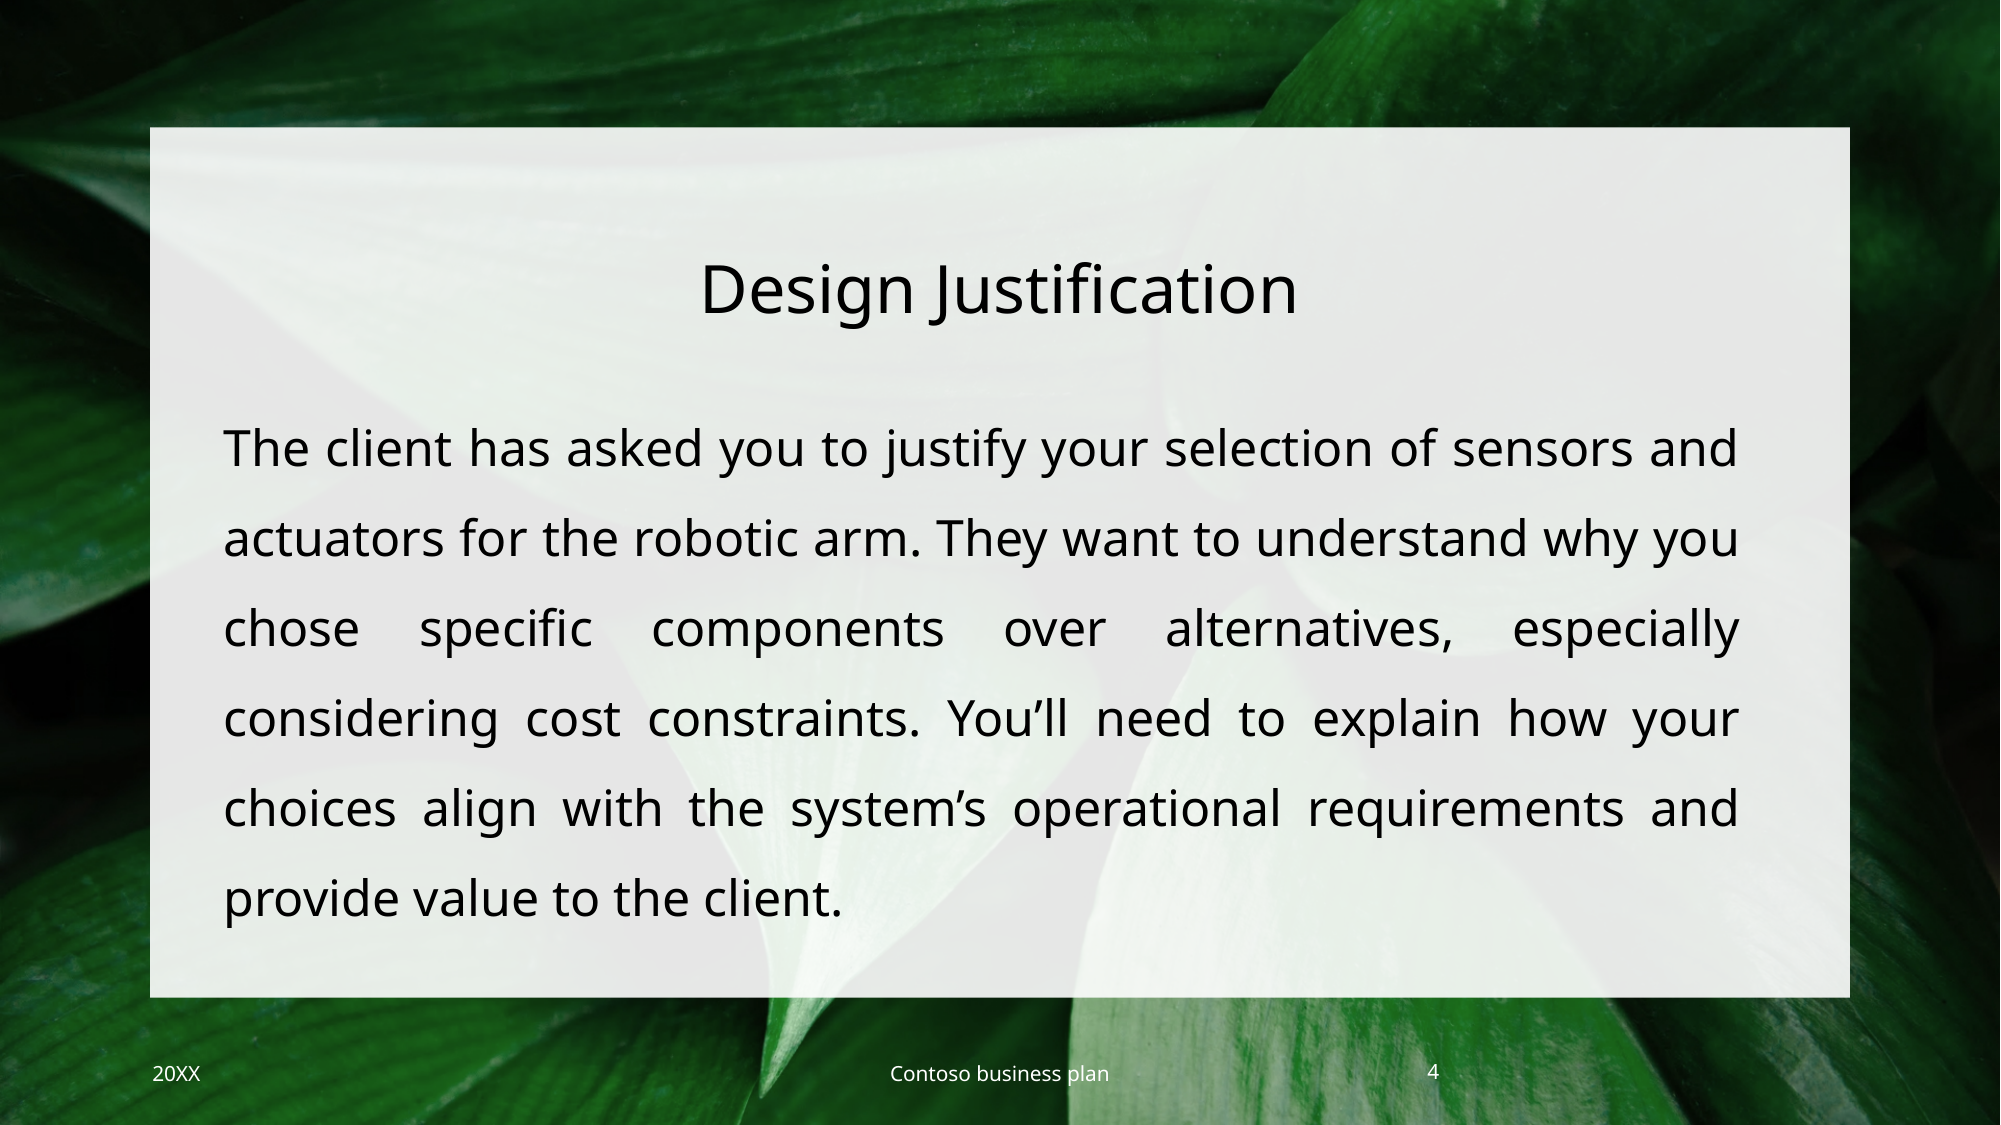

# Design Justification
The client has asked you to justify your selection of sensors and actuators for the robotic arm. They want to understand why you chose specific components over alternatives, especially considering cost constraints. You’ll need to explain how your choices align with the system’s operational requirements and provide value to the client.
20XX
Contoso business plan